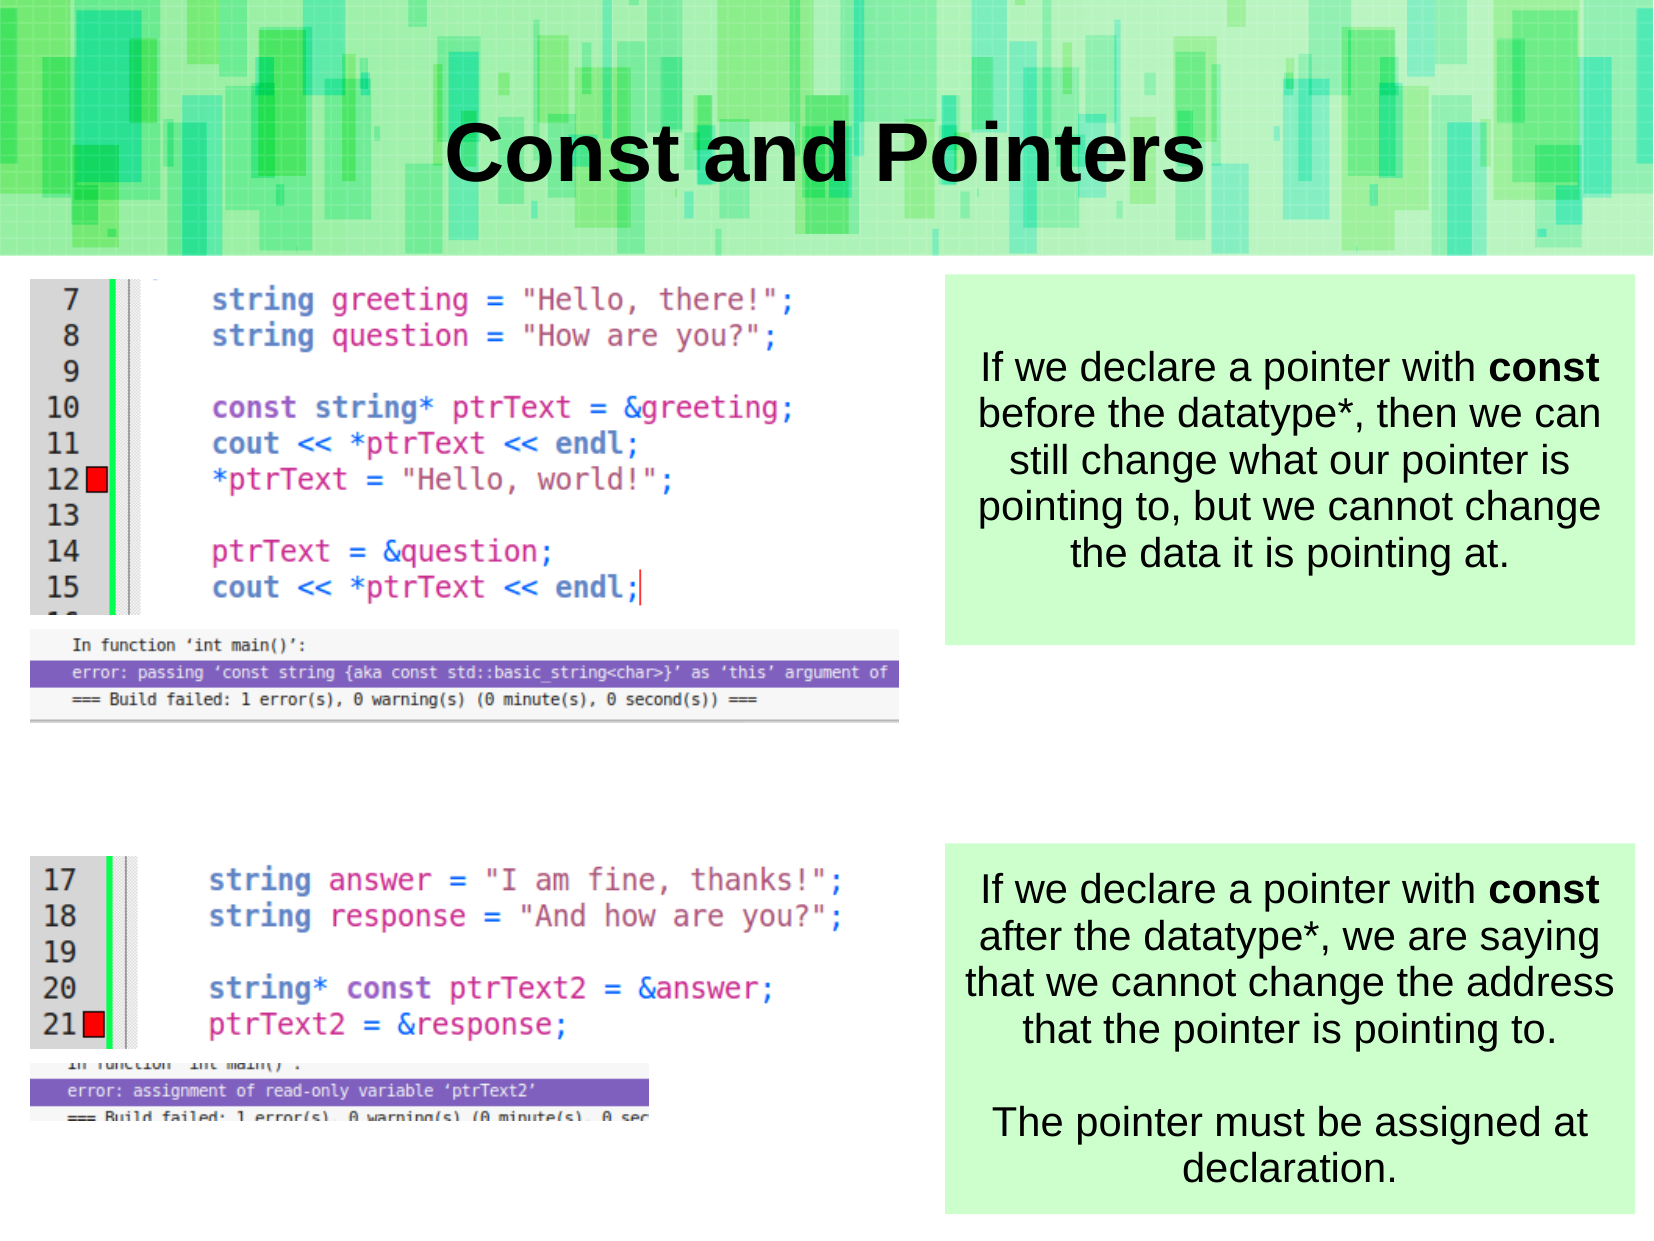

# Const and Pointers
If we declare a pointer with const before the datatype*, then we can still change what our pointer is pointing to, but we cannot change the data it is pointing at.
If we declare a pointer with const after the datatype*, we are saying that we cannot change the address that the pointer is pointing to.
The pointer must be assigned at declaration.